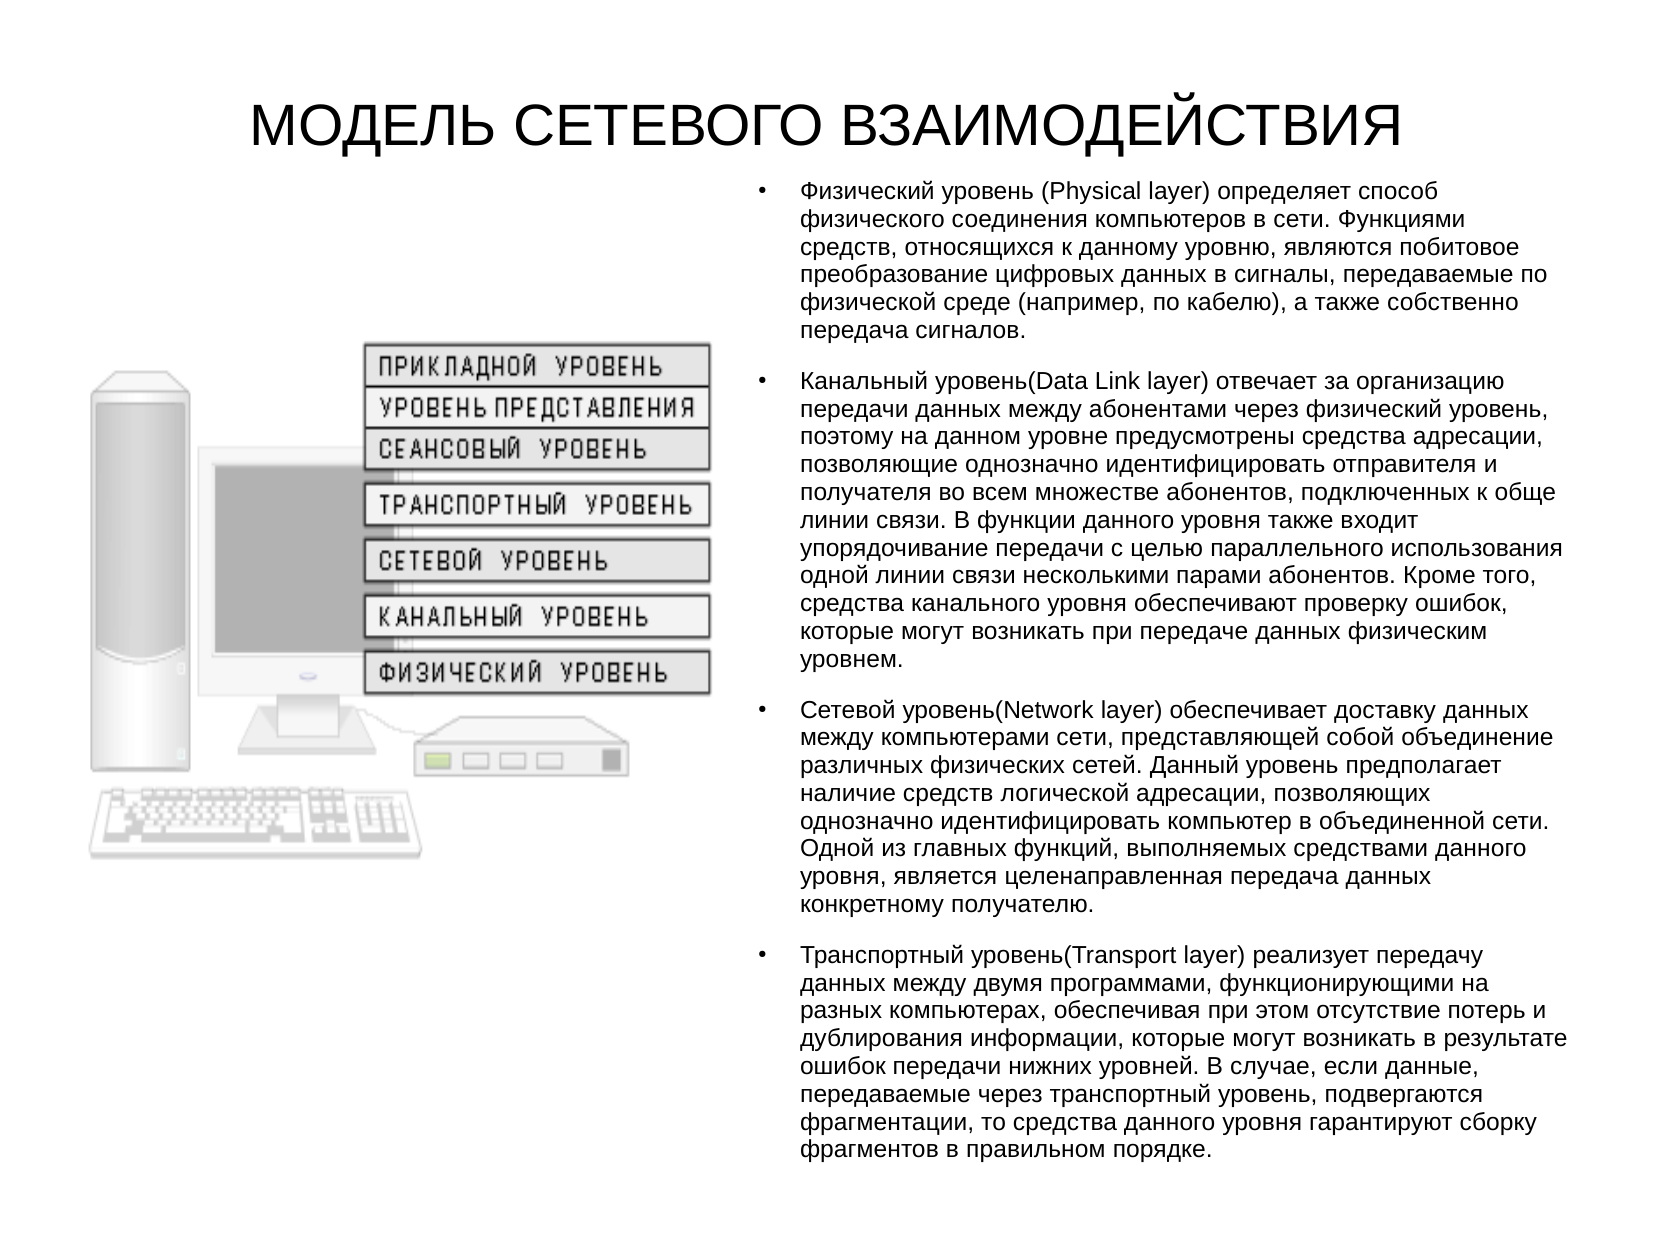

# МОДЕЛЬ СЕТЕВОГО ВЗАИМОДЕЙСТВИЯ
Физический уровень (Physical layer) определяет способ физического соединения компьютеров в сети. Функциями средств, относящихся к данному уровню, являются побитовое преобразование цифровых данных в сигналы, передаваемые по физической среде (например, по кабелю), а также собственно передача сигналов.
Канальный уровень(Data Link layer) отвечает за организацию передачи данных между абонентами через физический уровень, поэтому на данном уровне предусмотрены средства адресации, позволяющие однозначно идентифицировать отправителя и получателя во всем множестве абонентов, подключенных к обще линии связи. В функции данного уровня также входит упорядочивание передачи с целью параллельного использования одной линии связи несколькими парами абонентов. Кроме того, средства канального уровня обеспечивают проверку ошибок, которые могут возникать при передаче данных физическим уровнем.
Сетевой уровень(Network layer) обеспечивает доставку данных между компьютерами сети, представляющей собой объединение различных физических сетей. Данный уровень предполагает наличие средств логической адресации, позволяющих однозначно идентифицировать компьютер в объединенной сети. Одной из главных функций, выполняемых средствами данного уровня, является целенаправленная передача данных конкретному получателю.
Транспортный уровень(Transport layer) реализует передачу данных между двумя программами, функционирующими на разных компьютерах, обеспечивая при этом отсутствие потерь и дублирования информации, которые могут возникать в результате ошибок передачи нижних уровней. В случае, если данные, передаваемые через транспортный уровень, подвергаются фрагментации, то средства данного уровня гарантируют сборку фрагментов в правильном порядке.